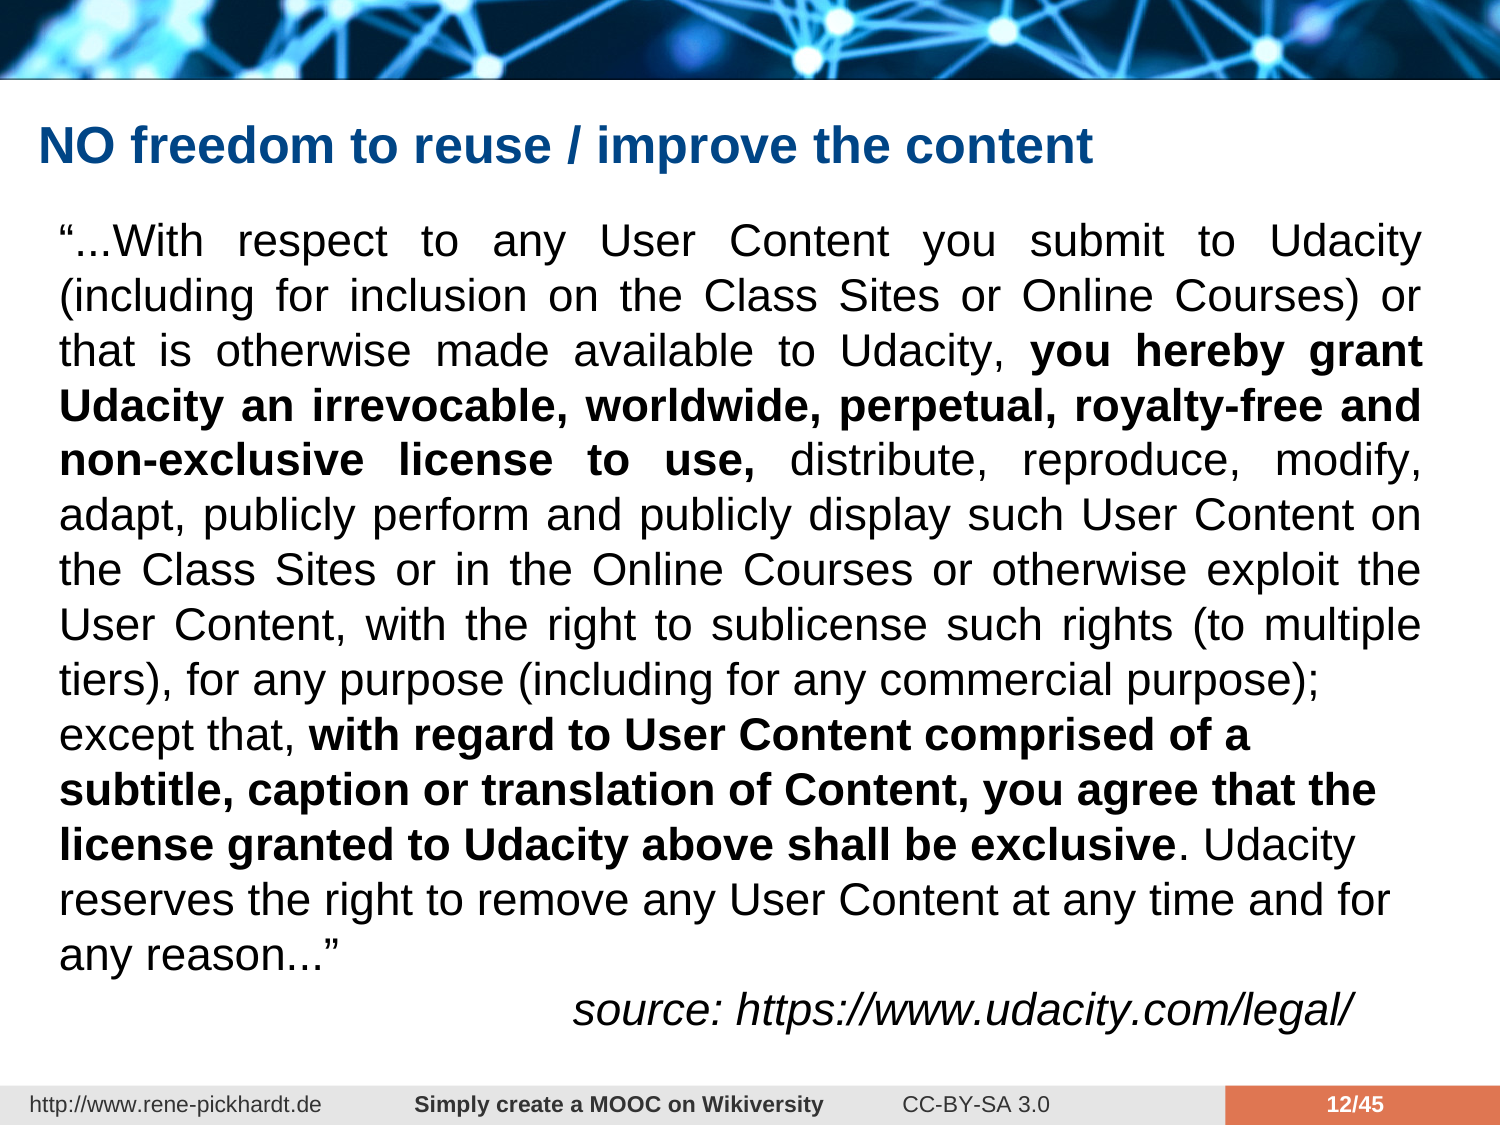

# NO freedom to reuse / improve the content
“...With respect to any User Content you submit to Udacity (including for inclusion on the Class Sites or Online Courses) or that is otherwise made available to Udacity, you hereby grant Udacity an irrevocable, worldwide, perpetual, royalty-free and non-exclusive license to use, distribute, reproduce, modify, adapt, publicly perform and publicly display such User Content on the Class Sites or in the Online Courses or otherwise exploit the User Content, with the right to sublicense such rights (to multiple tiers), for any purpose (including for any commercial purpose);
except that, with regard to User Content comprised of a subtitle, caption or translation of Content, you agree that the license granted to Udacity above shall be exclusive. Udacity reserves the right to remove any User Content at any time and for any reason...”
			 source: https://www.udacity.com/legal/